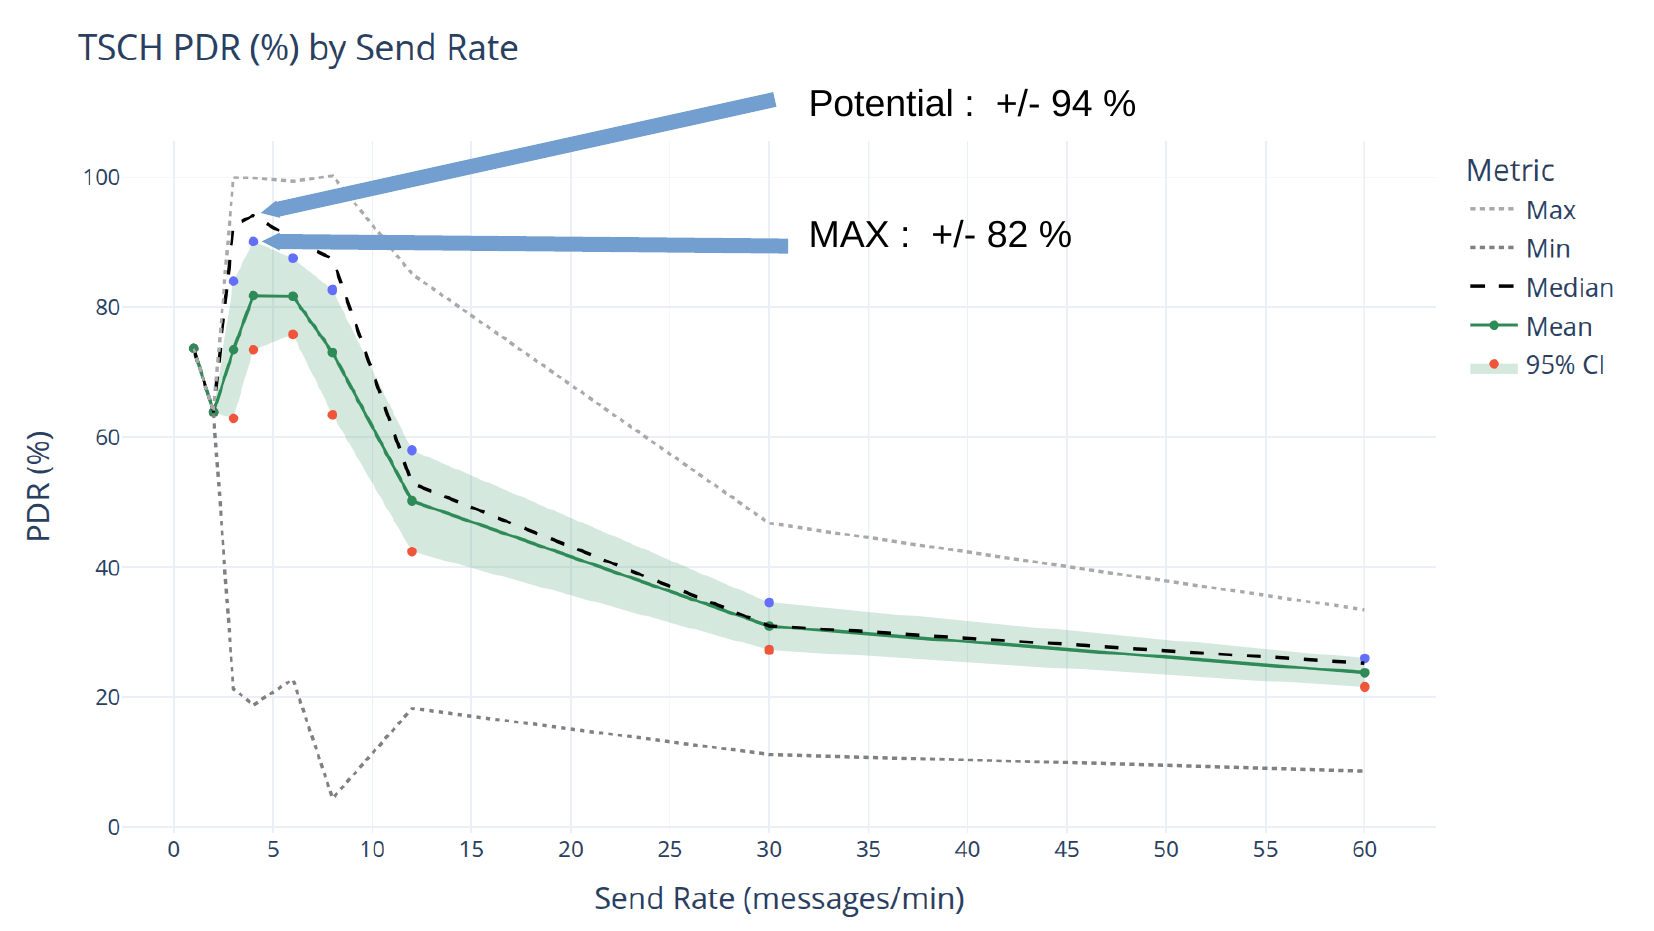

Potential : +/- 94 %
MAX : +/- 82 %